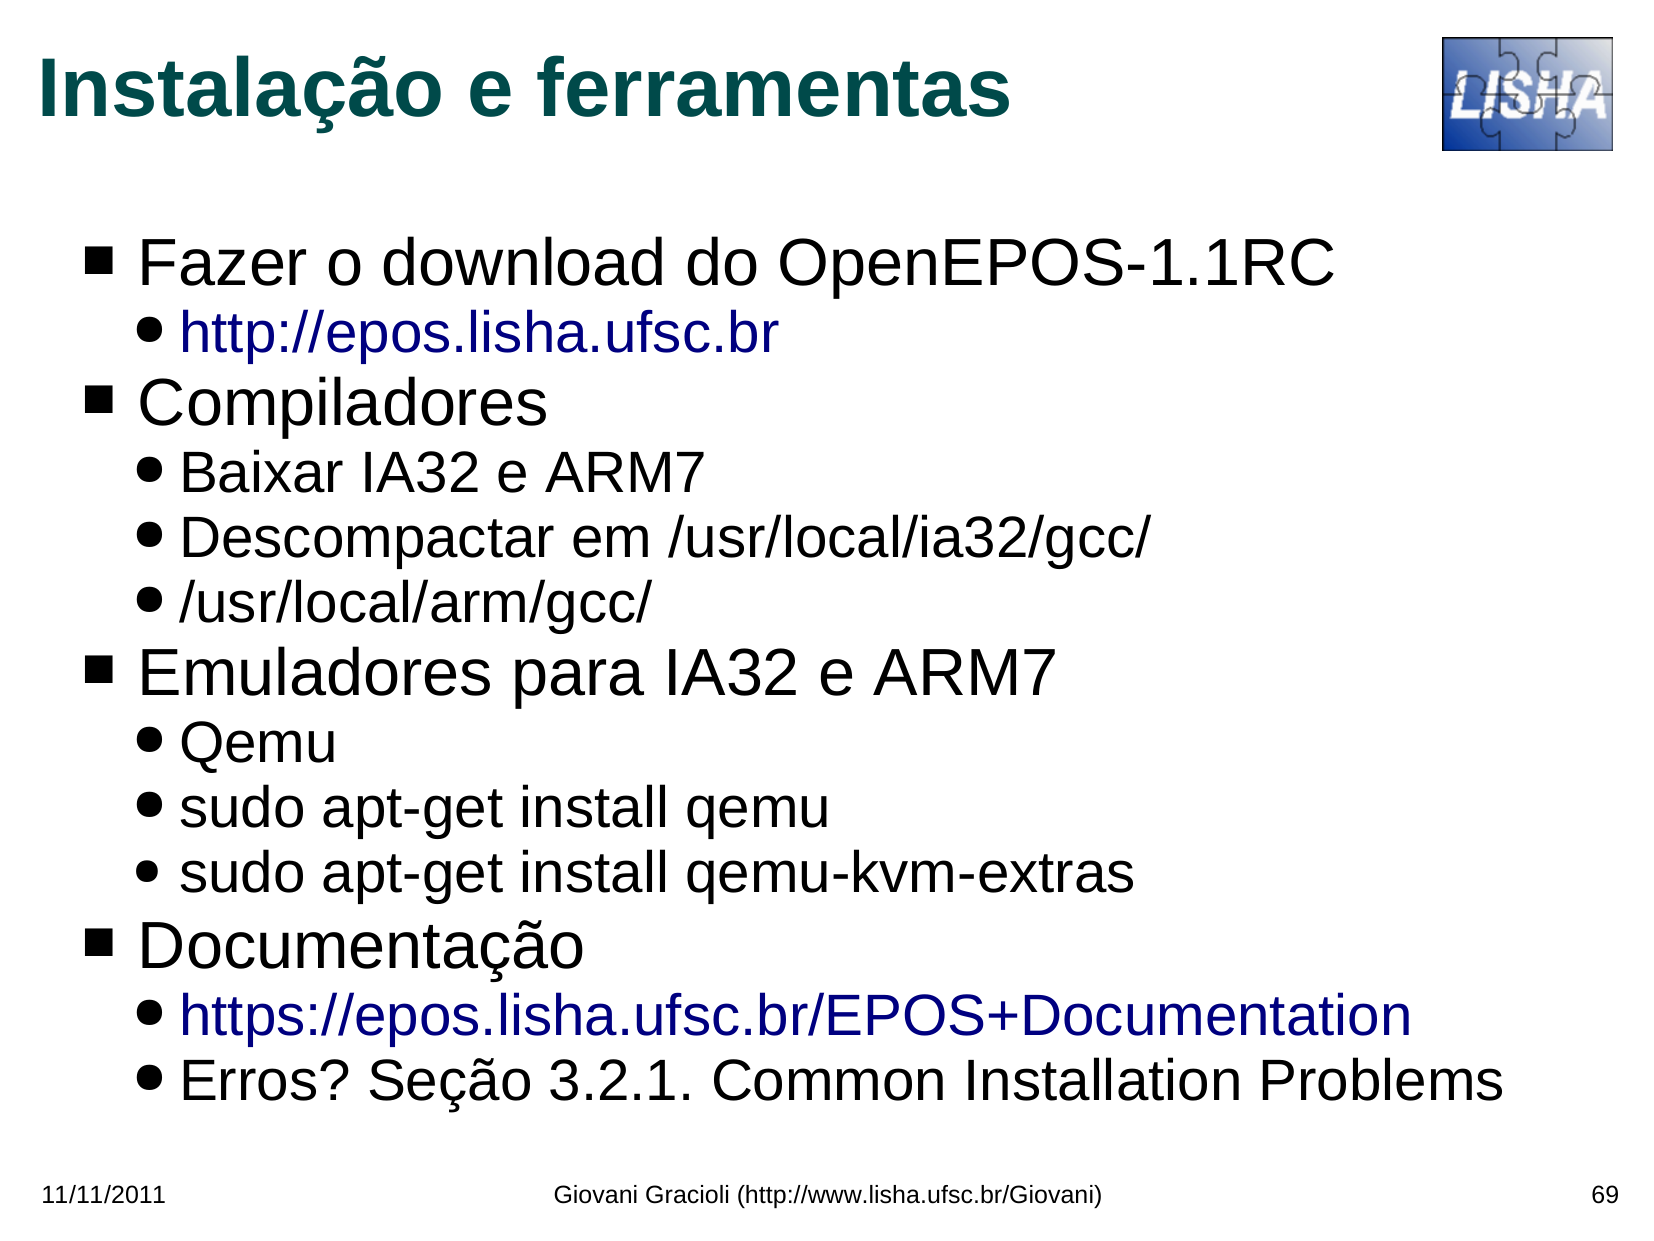

# Instalação e ferramentas
Fazer o download do OpenEPOS-1.1RC
http://epos.lisha.ufsc.br
Compiladores
Baixar IA32 e ARM7
Descompactar em /usr/local/ia32/gcc/
/usr/local/arm/gcc/
Emuladores para IA32 e ARM7
Qemu
sudo apt-get install qemu
﻿sudo apt-get install qemu-kvm-extras
Documentação
https://epos.lisha.ufsc.br/EPOS+Documentation
Erros? Seção 3.2.1. Common Installation Problems